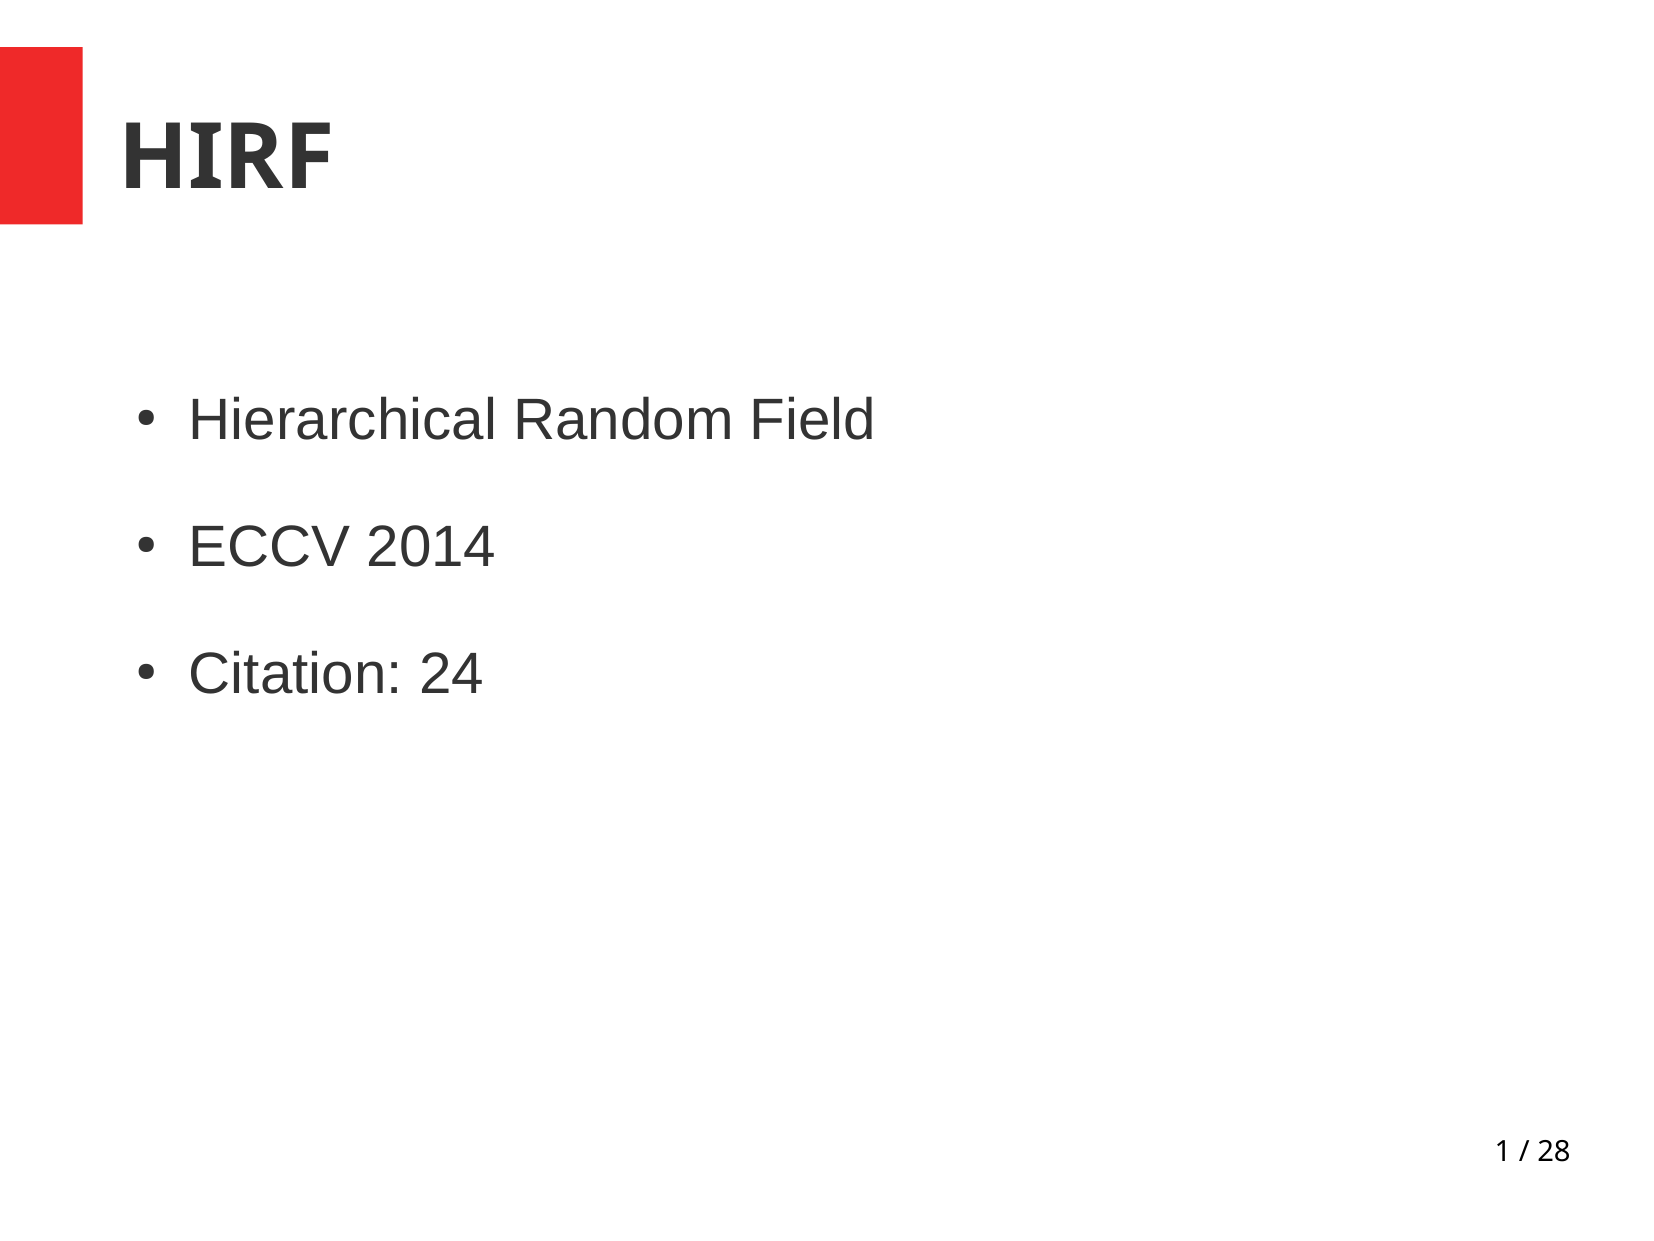

# HIRF
Hierarchical Random Field
ECCV 2014
Citation: 24
1